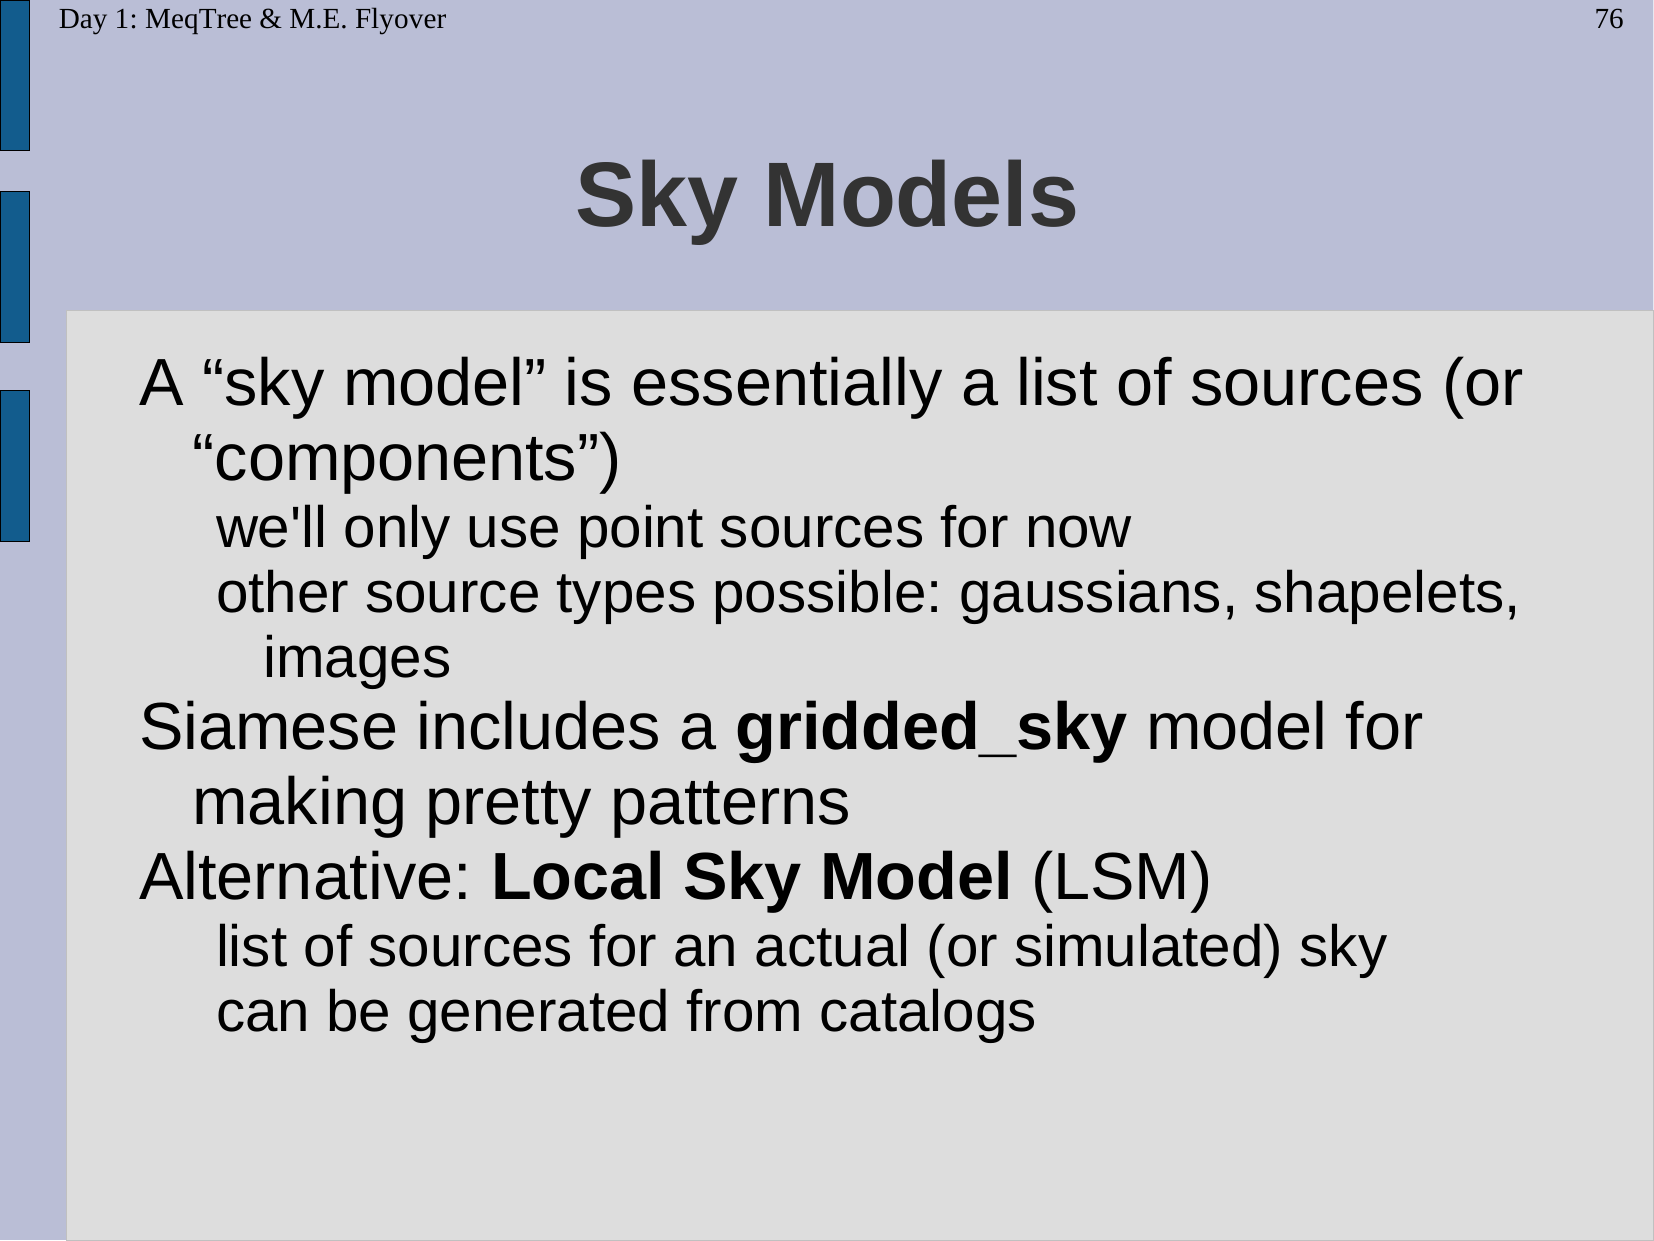

Day 1: MeqTree & M.E. Flyover
76
# Sky Models
A “sky model” is essentially a list of sources (or “components”)
we'll only use point sources for now
other source types possible: gaussians, shapelets, images
Siamese includes a gridded_sky model for making pretty patterns
Alternative: Local Sky Model (LSM)
list of sources for an actual (or simulated) sky
can be generated from catalogs